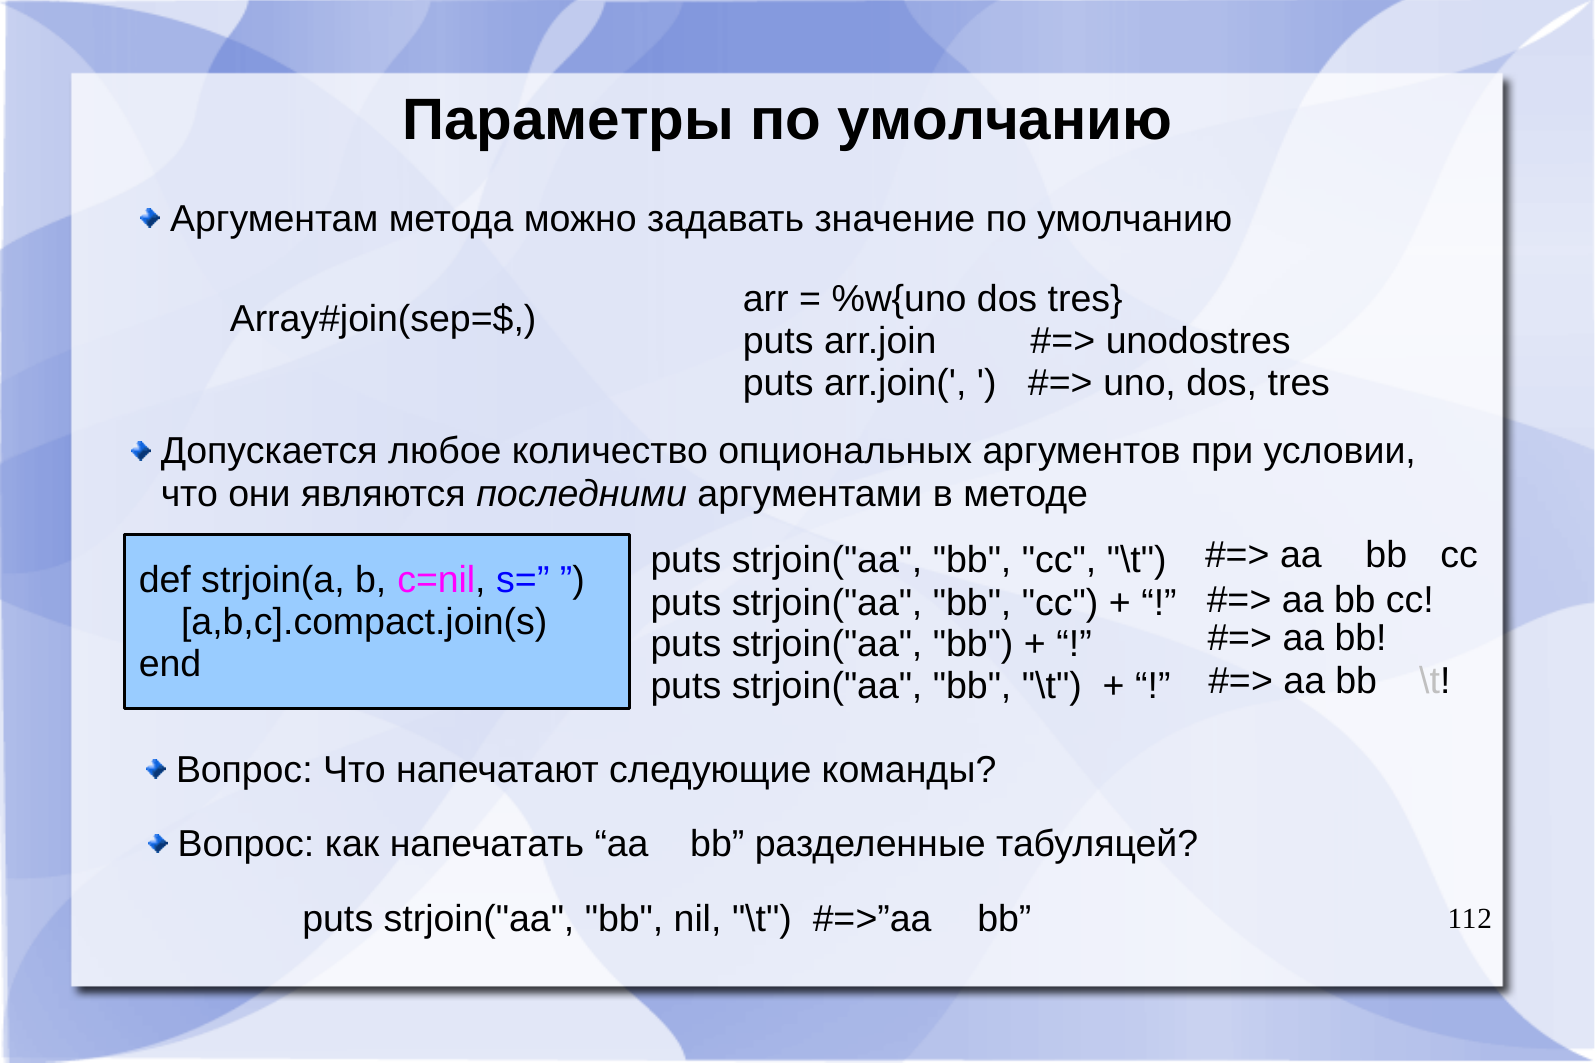

# Параметры по умолчанию
 Аргументам метода можно задавать значение по умолчанию
arr = %w{uno dos tres}
puts arr.join #=> unodostres
puts arr.join(', ') #=> uno, dos, tres
Array#join(sep=$,)
 Допускается любое количество опциональных аргументов при условии,
 что они являются последними аргументами в методе
#=> aa	 bb	 cc
puts strjoin("aa", "bb", "cc", "\t")
puts strjoin("aa", "bb", "cc") + “!”
puts strjoin("aa", "bb") + “!”
puts strjoin("aa", "bb", "\t") + “!”
 Вопрос: Что напечатают следующие команды?
def strjoin(a, b, c=nil, s=” ”)
 [a,b,c].compact.join(s)
end
#=> aa bb cc!
#=> aa bb!
#=> aa bb \t!
 Вопрос: как напечатать “aa bb” разделенные табуляцей?
puts strjoin("aa", "bb", nil, "\t") #=>”aa	bb”
112